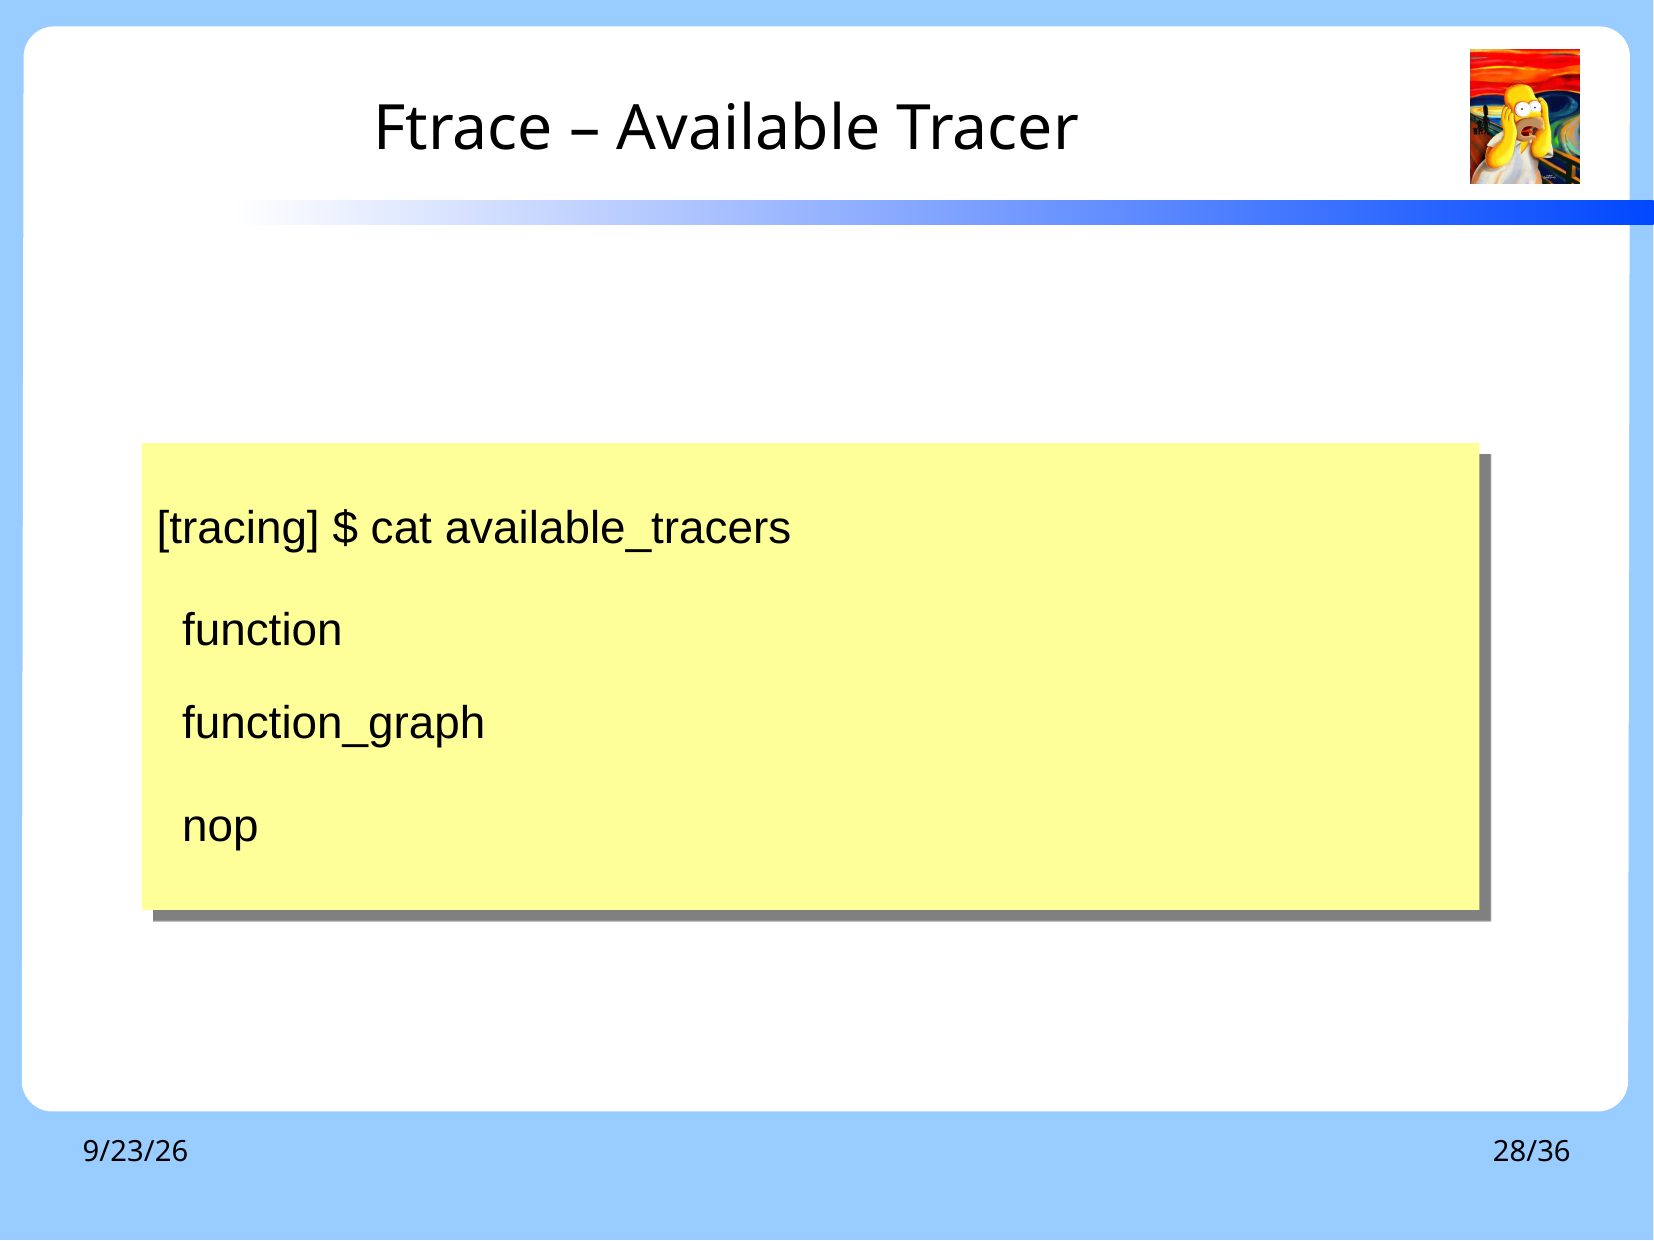

# Ftrace – Available Tracer
[tracing] $ cat available_tracers
 function
 function_graph
 nop
28